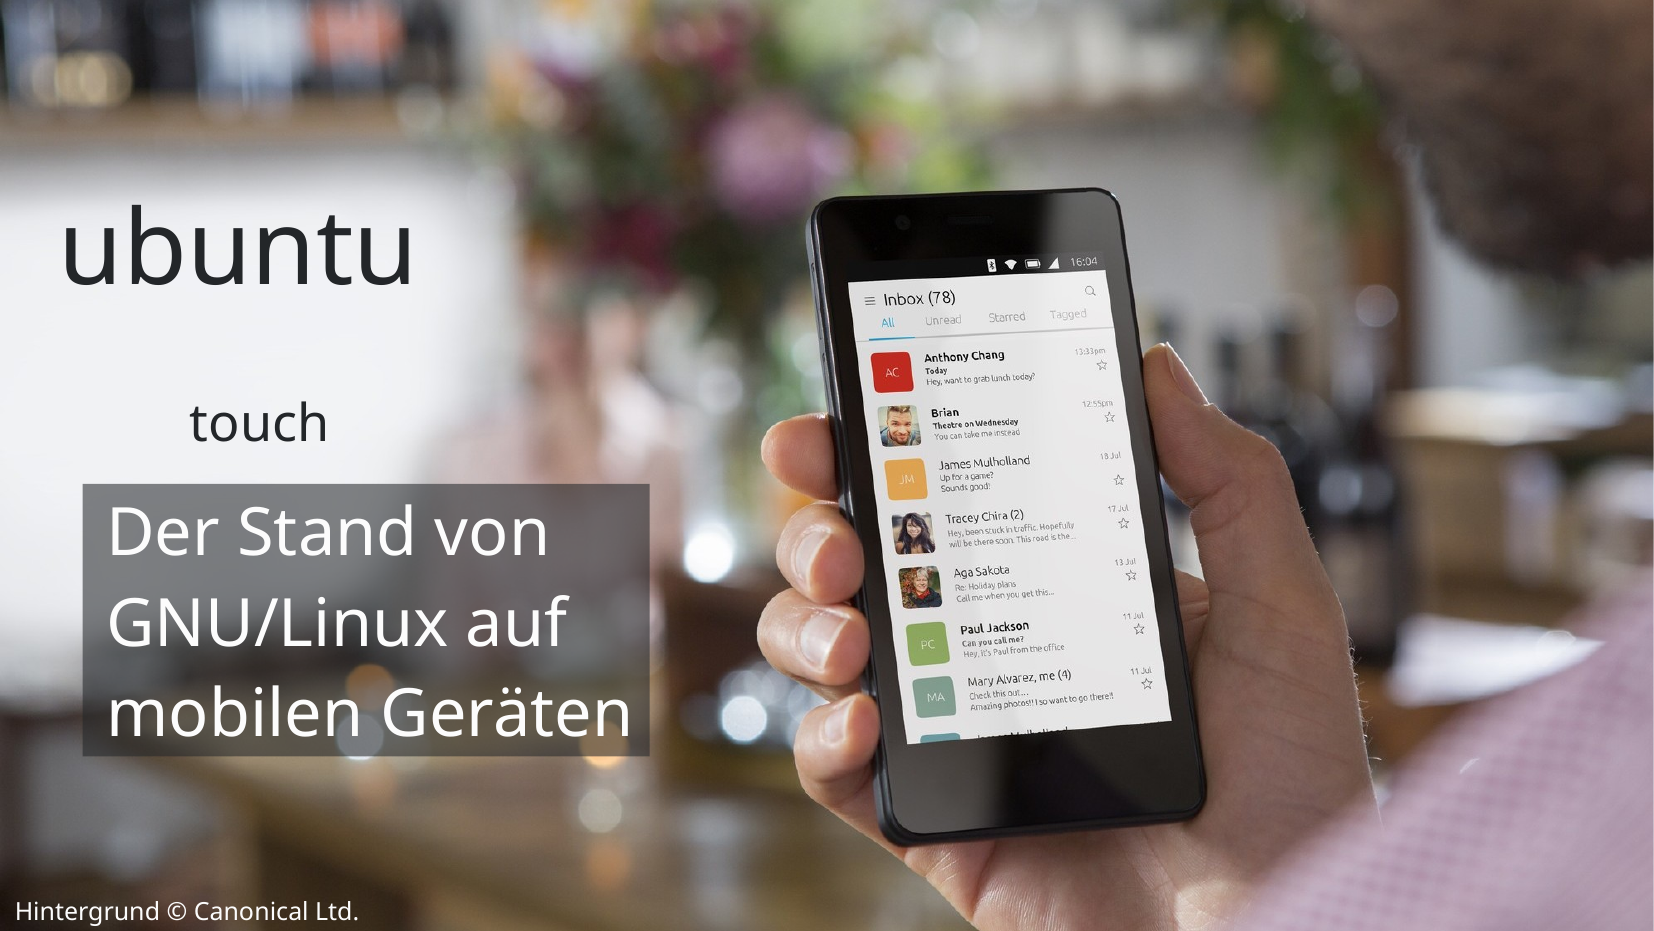

# ubuntu touch
Der Stand von
GNU/Linux auf
mobilen Geräten
Hintergrund © Canonical Ltd.